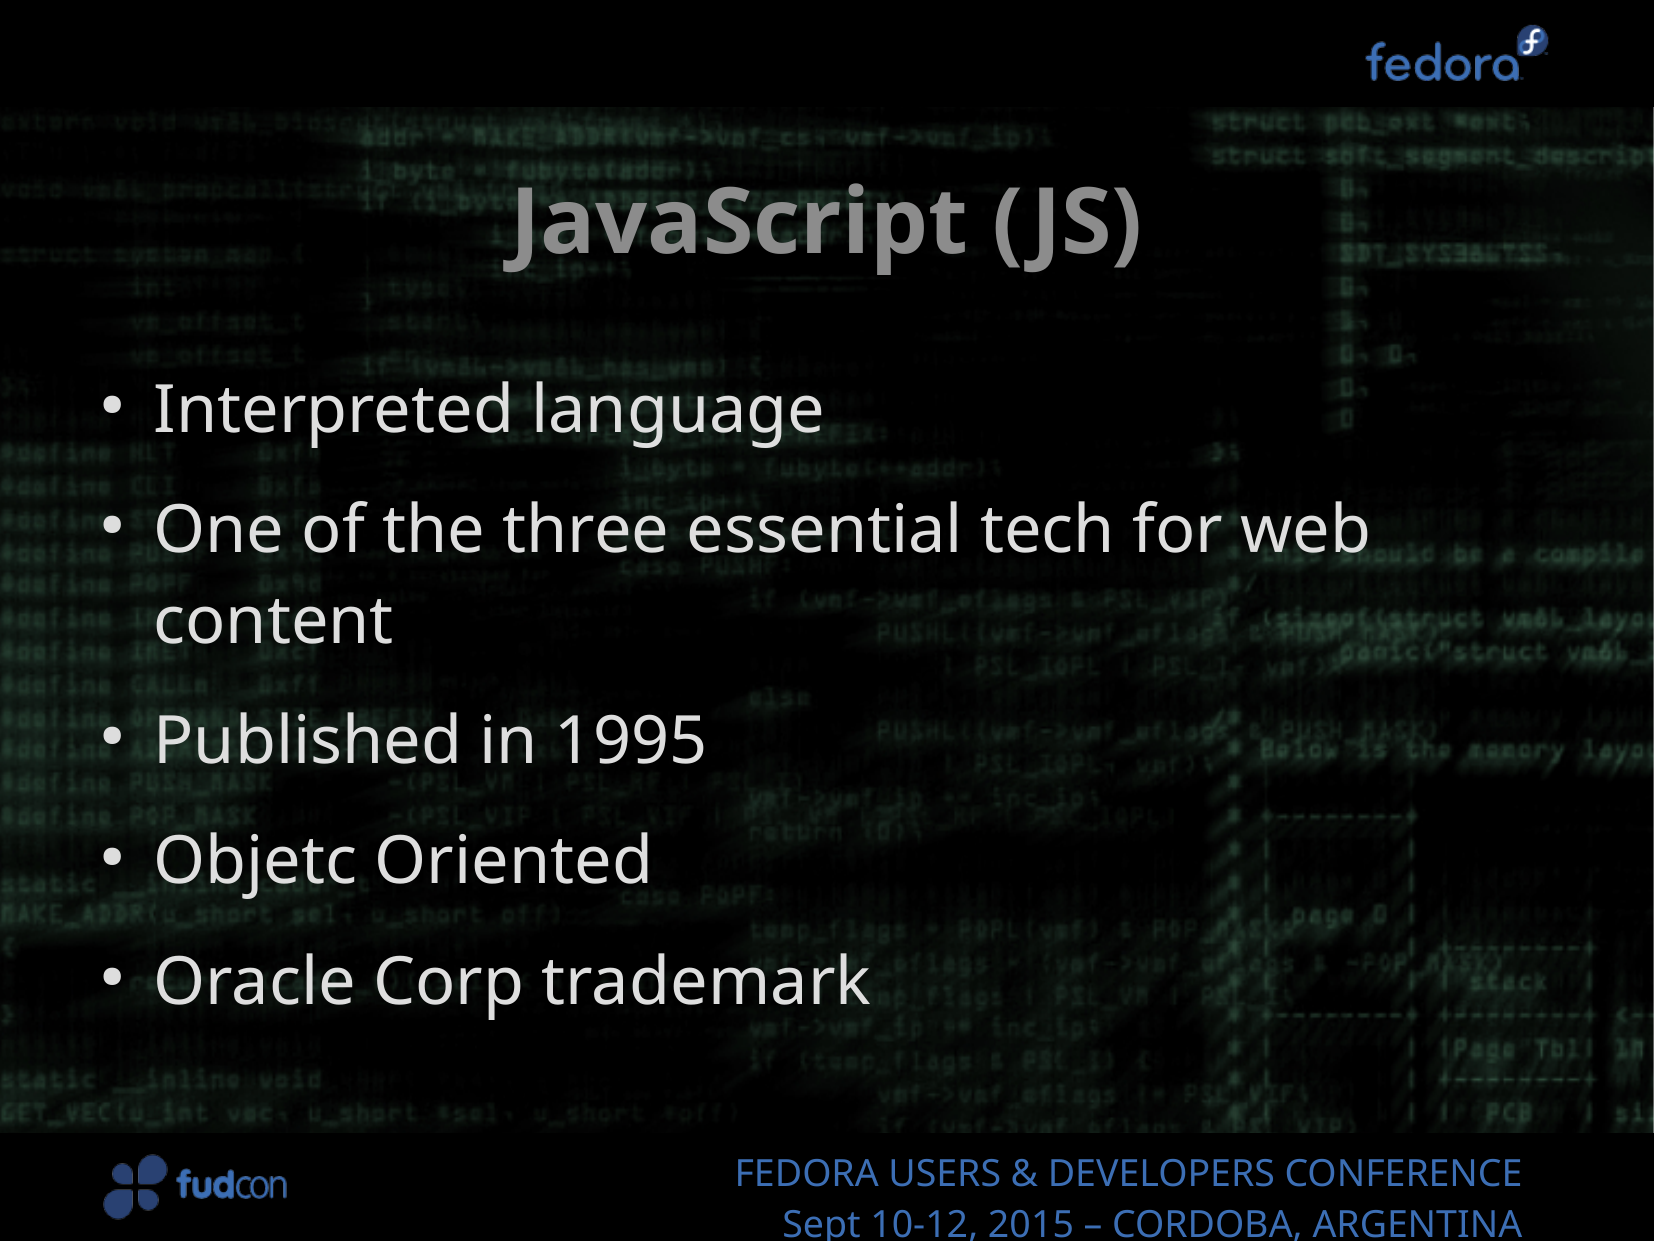

# JavaScript (JS)
Interpreted language
One of the three essential tech for web content
Published in 1995
Objetc Oriented
Oracle Corp trademark